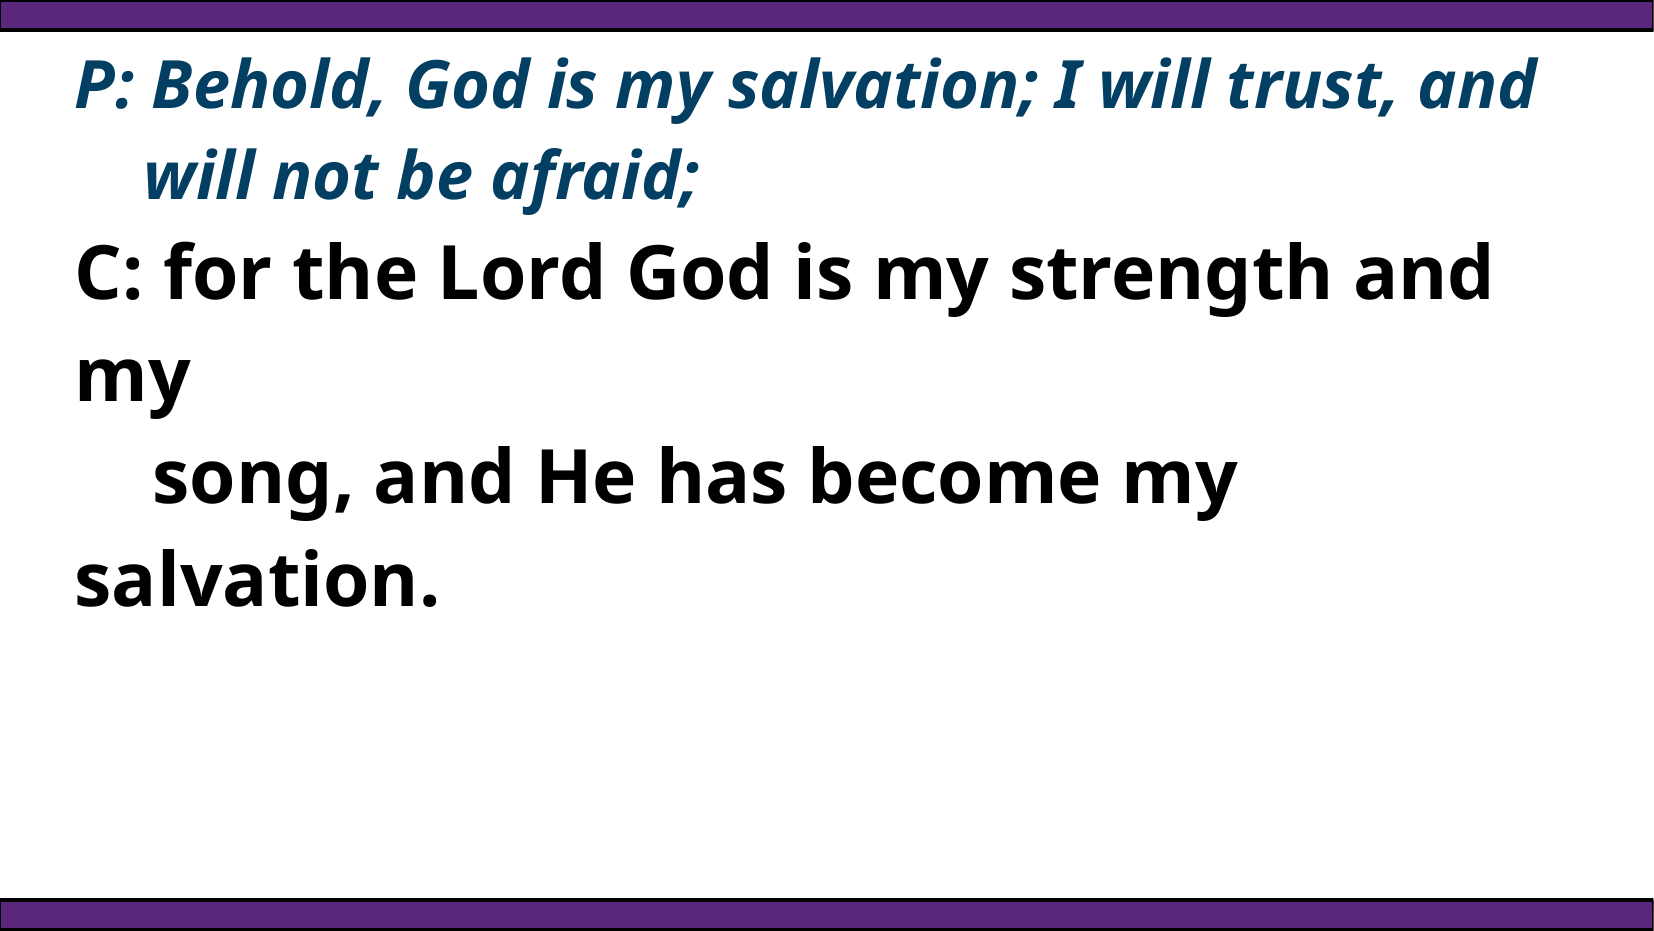

P: 	Behold, God is my salvation; I will trust, and
 will not be afraid;
C: for the Lord God is my strength and my
 song, and He has become my salvation.